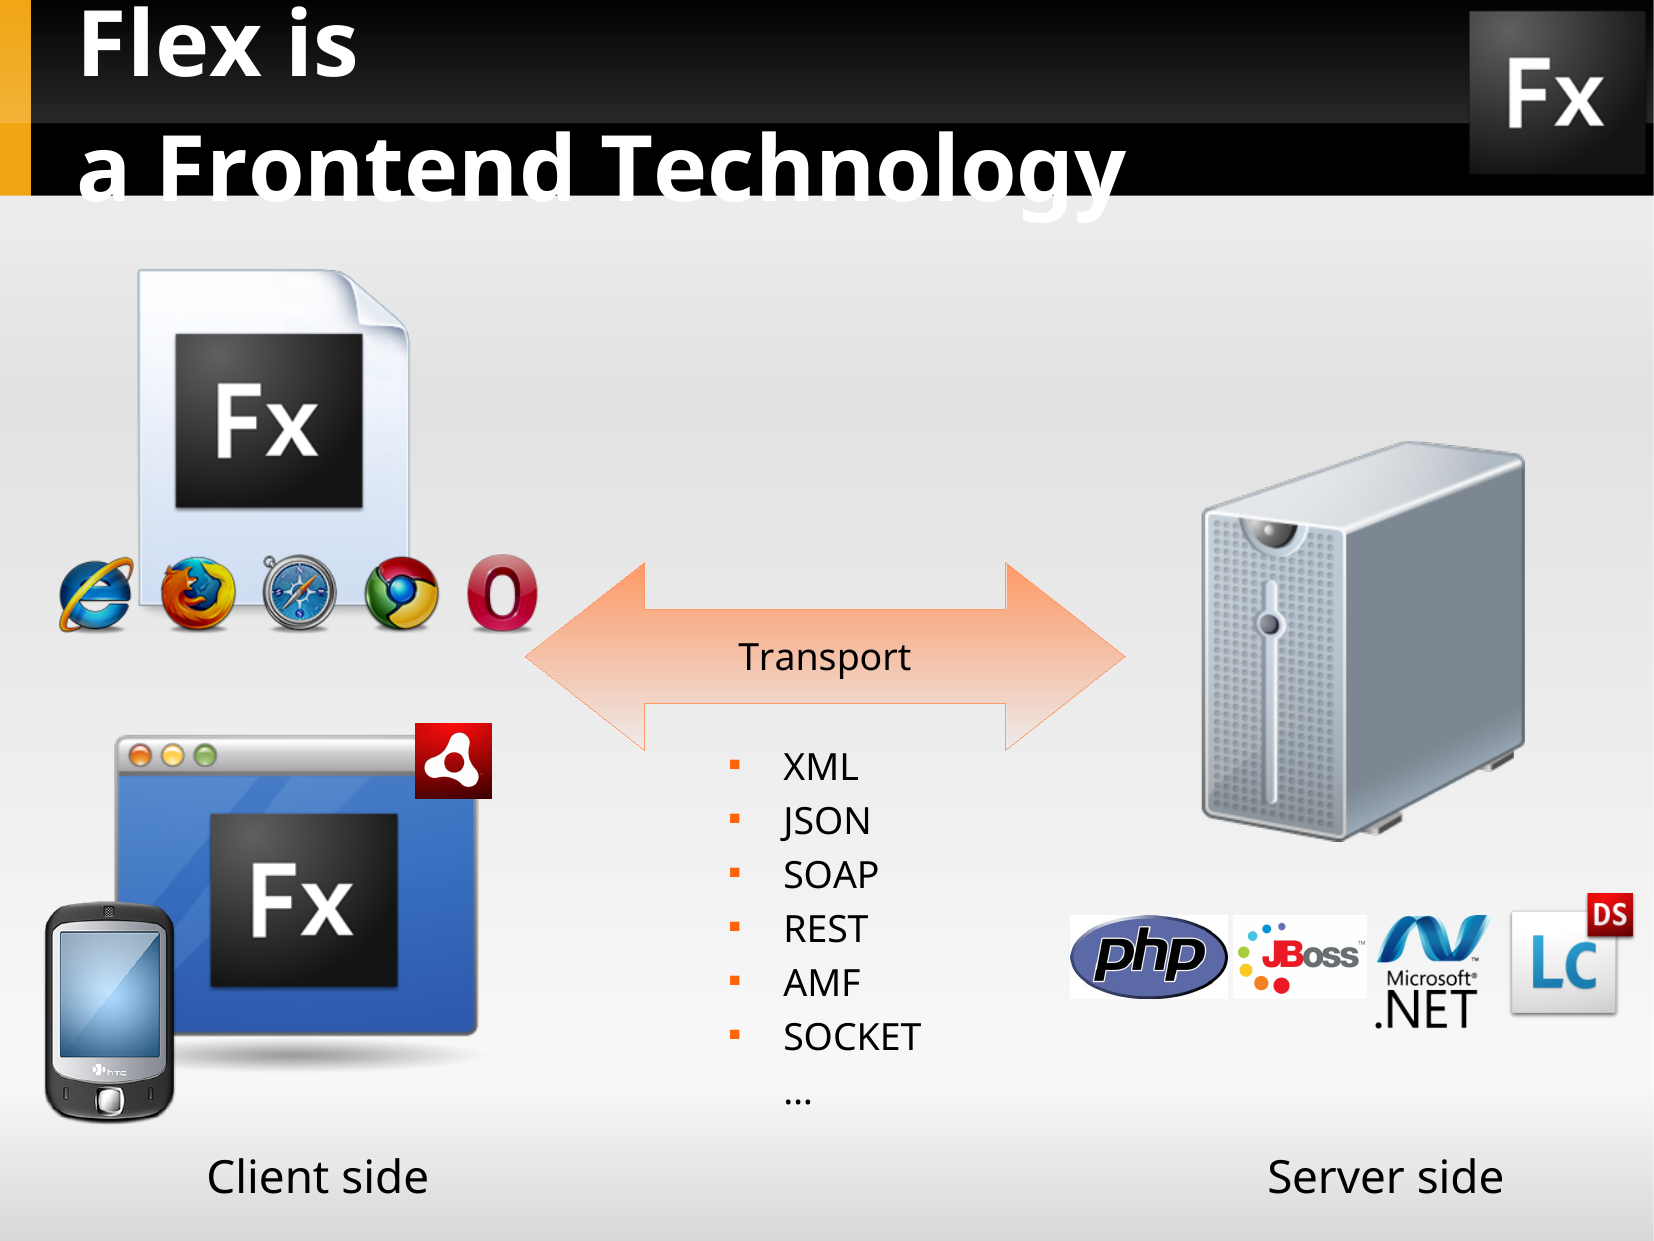

# Flex is a Frontend Technology
Transport
XML
JSON
SOAP
REST
AMF
SOCKET
…
Client side
Server side